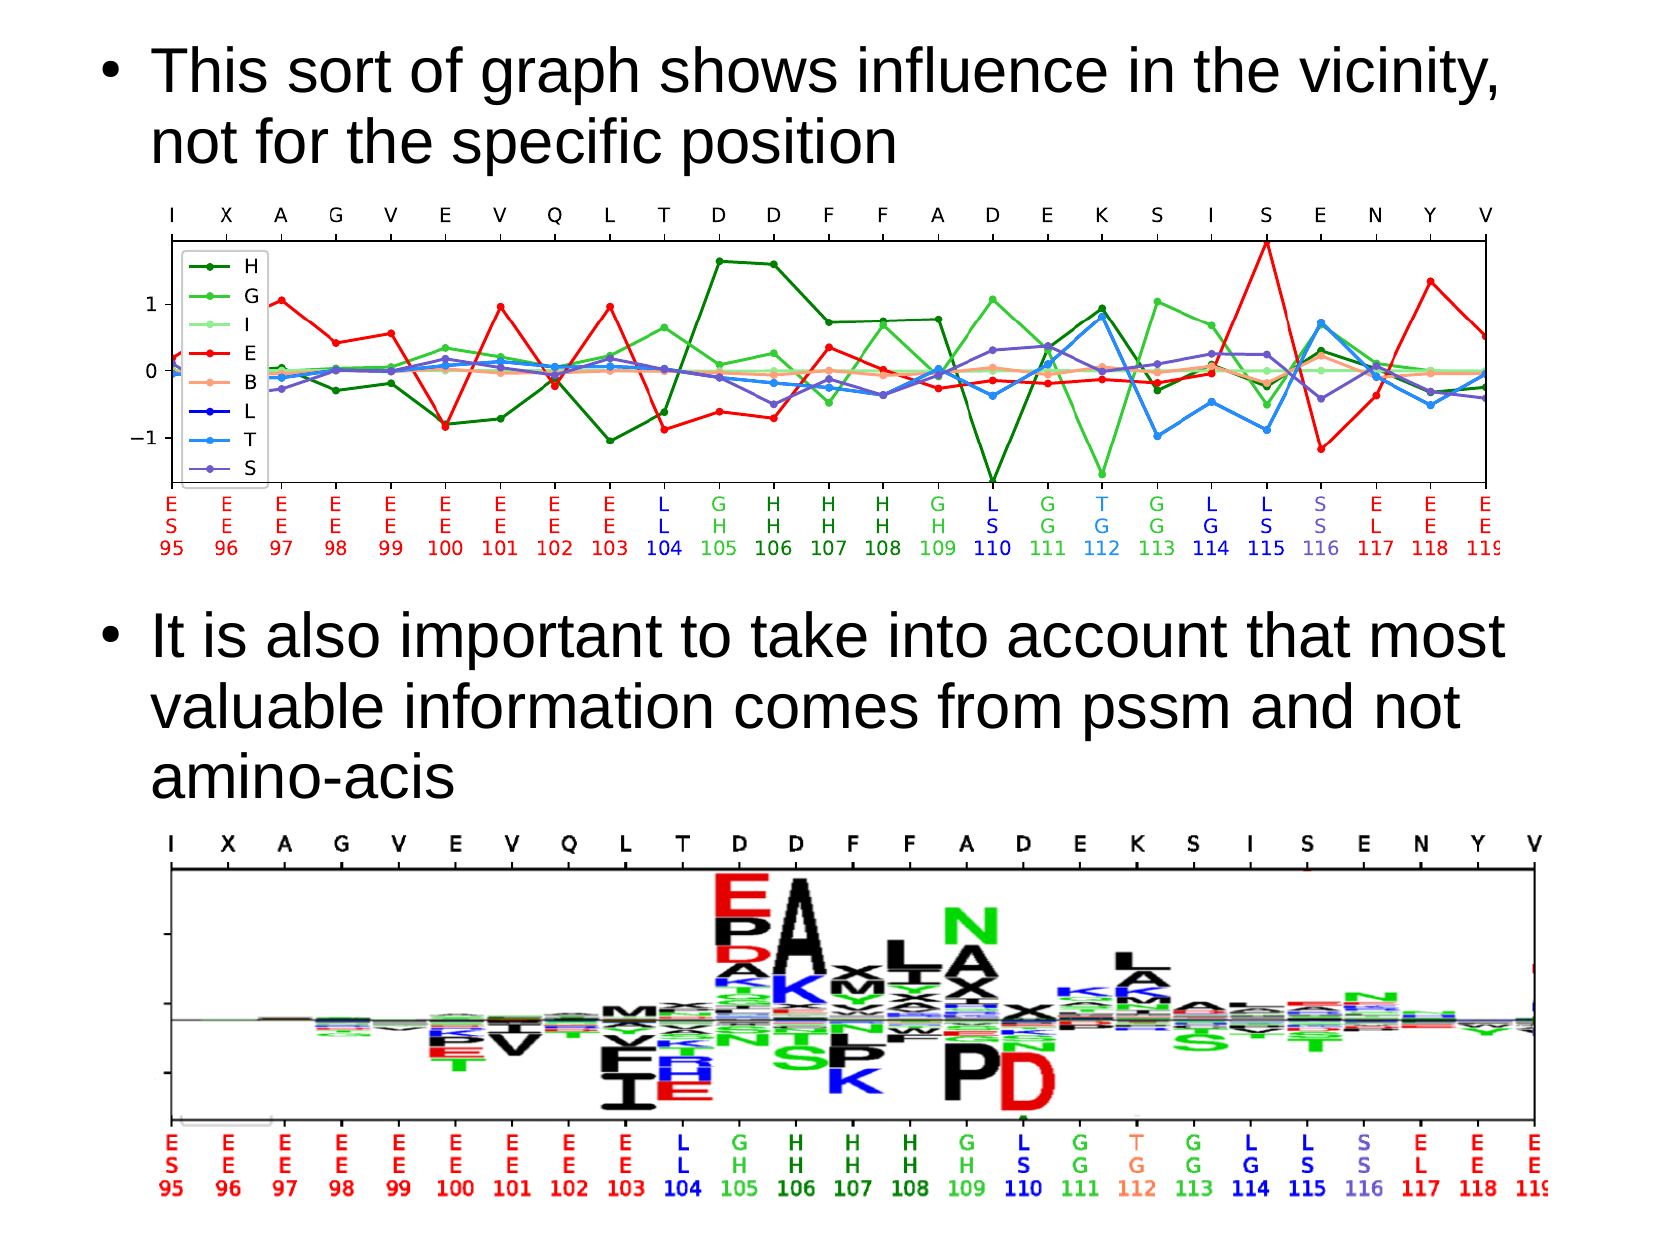

# This sort of graph shows influence in the vicinity, not for the specific position
It is also important to take into account that most valuable information comes from pssm and not amino-acis